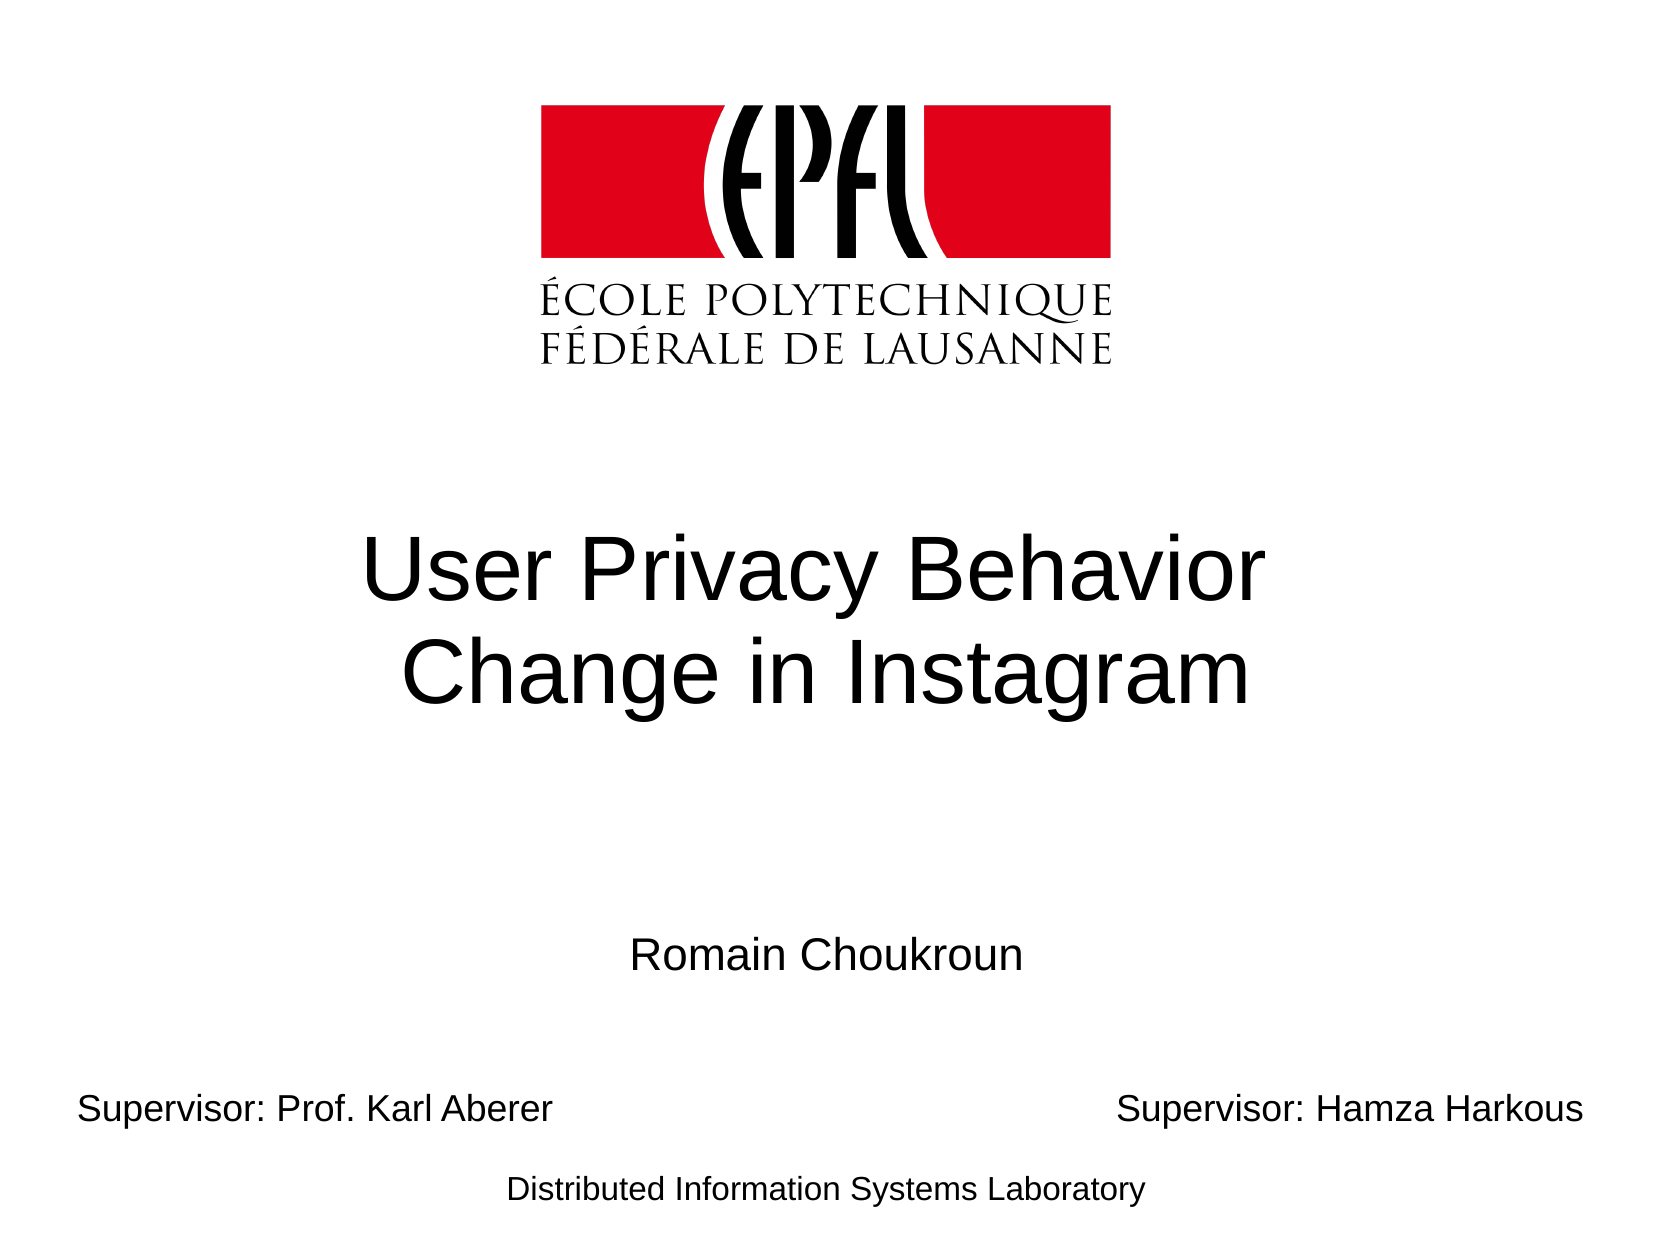

# User Privacy Behavior Change in Instagram
Romain Choukroun
Supervisor: Prof. Karl Aberer
Supervisor: Hamza Harkous
Distributed Information Systems Laboratory